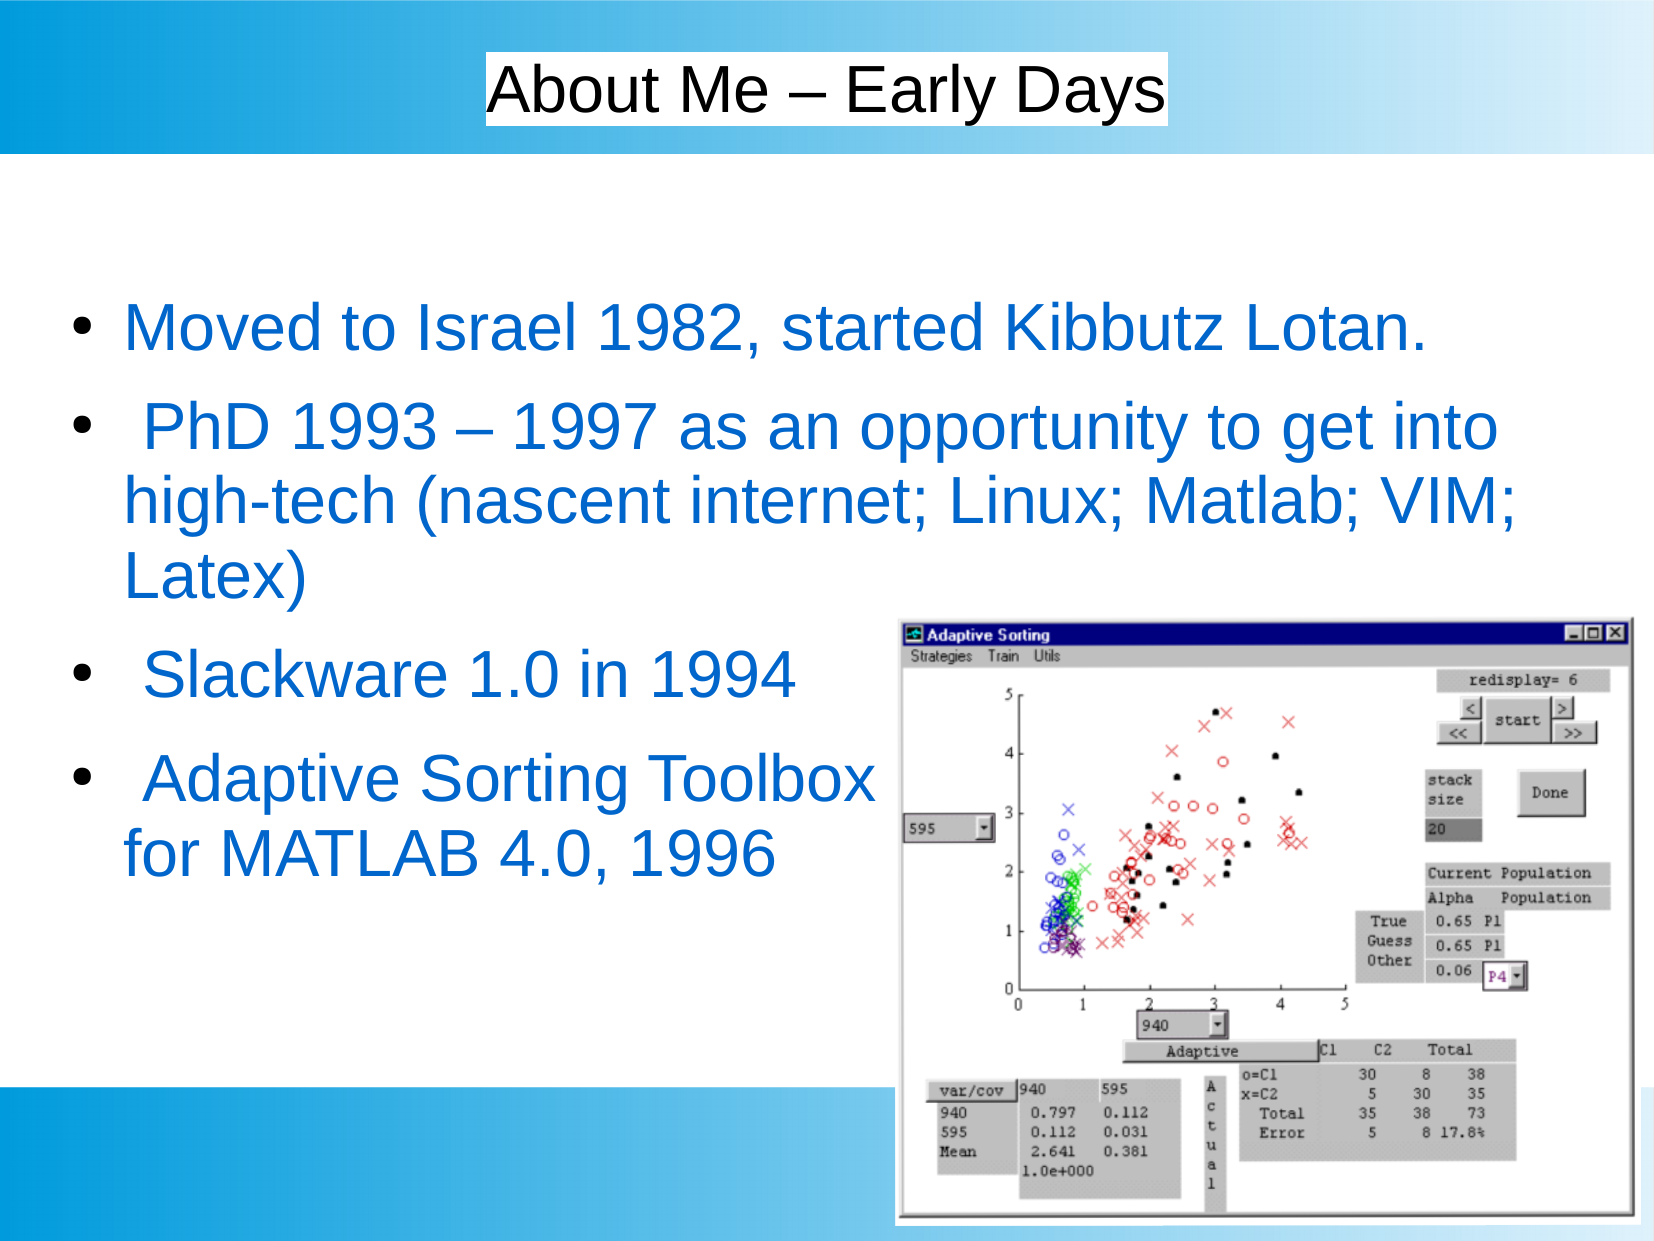

About Me – Early Days
# Moved to Israel 1982, started Kibbutz Lotan.
 PhD 1993 – 1997 as an opportunity to get into high-tech (nascent internet; Linux; Matlab; VIM; Latex)
 Slackware 1.0 in 1994
 Adaptive Sorting Toolbox
for MATLAB 4.0, 1996